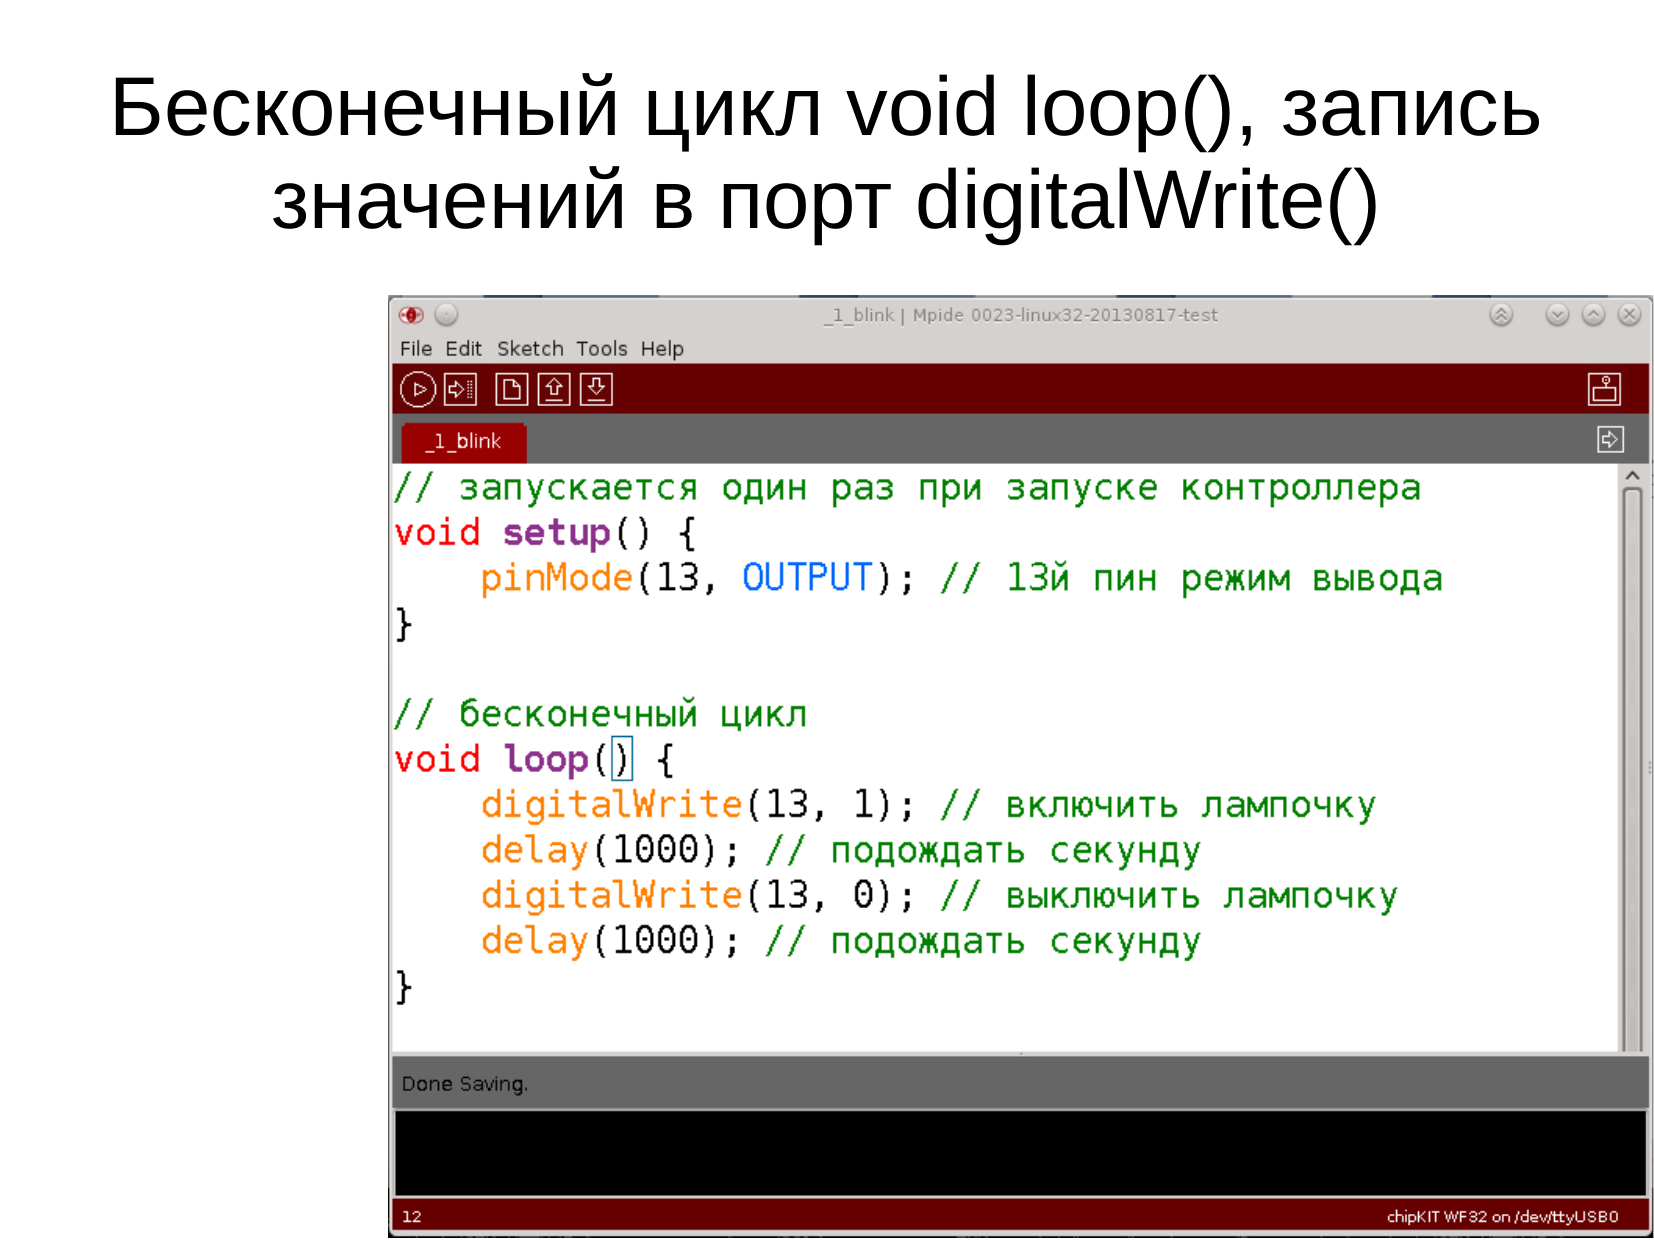

# Бесконечный цикл void loop(), запись значений в порт digitalWrite()